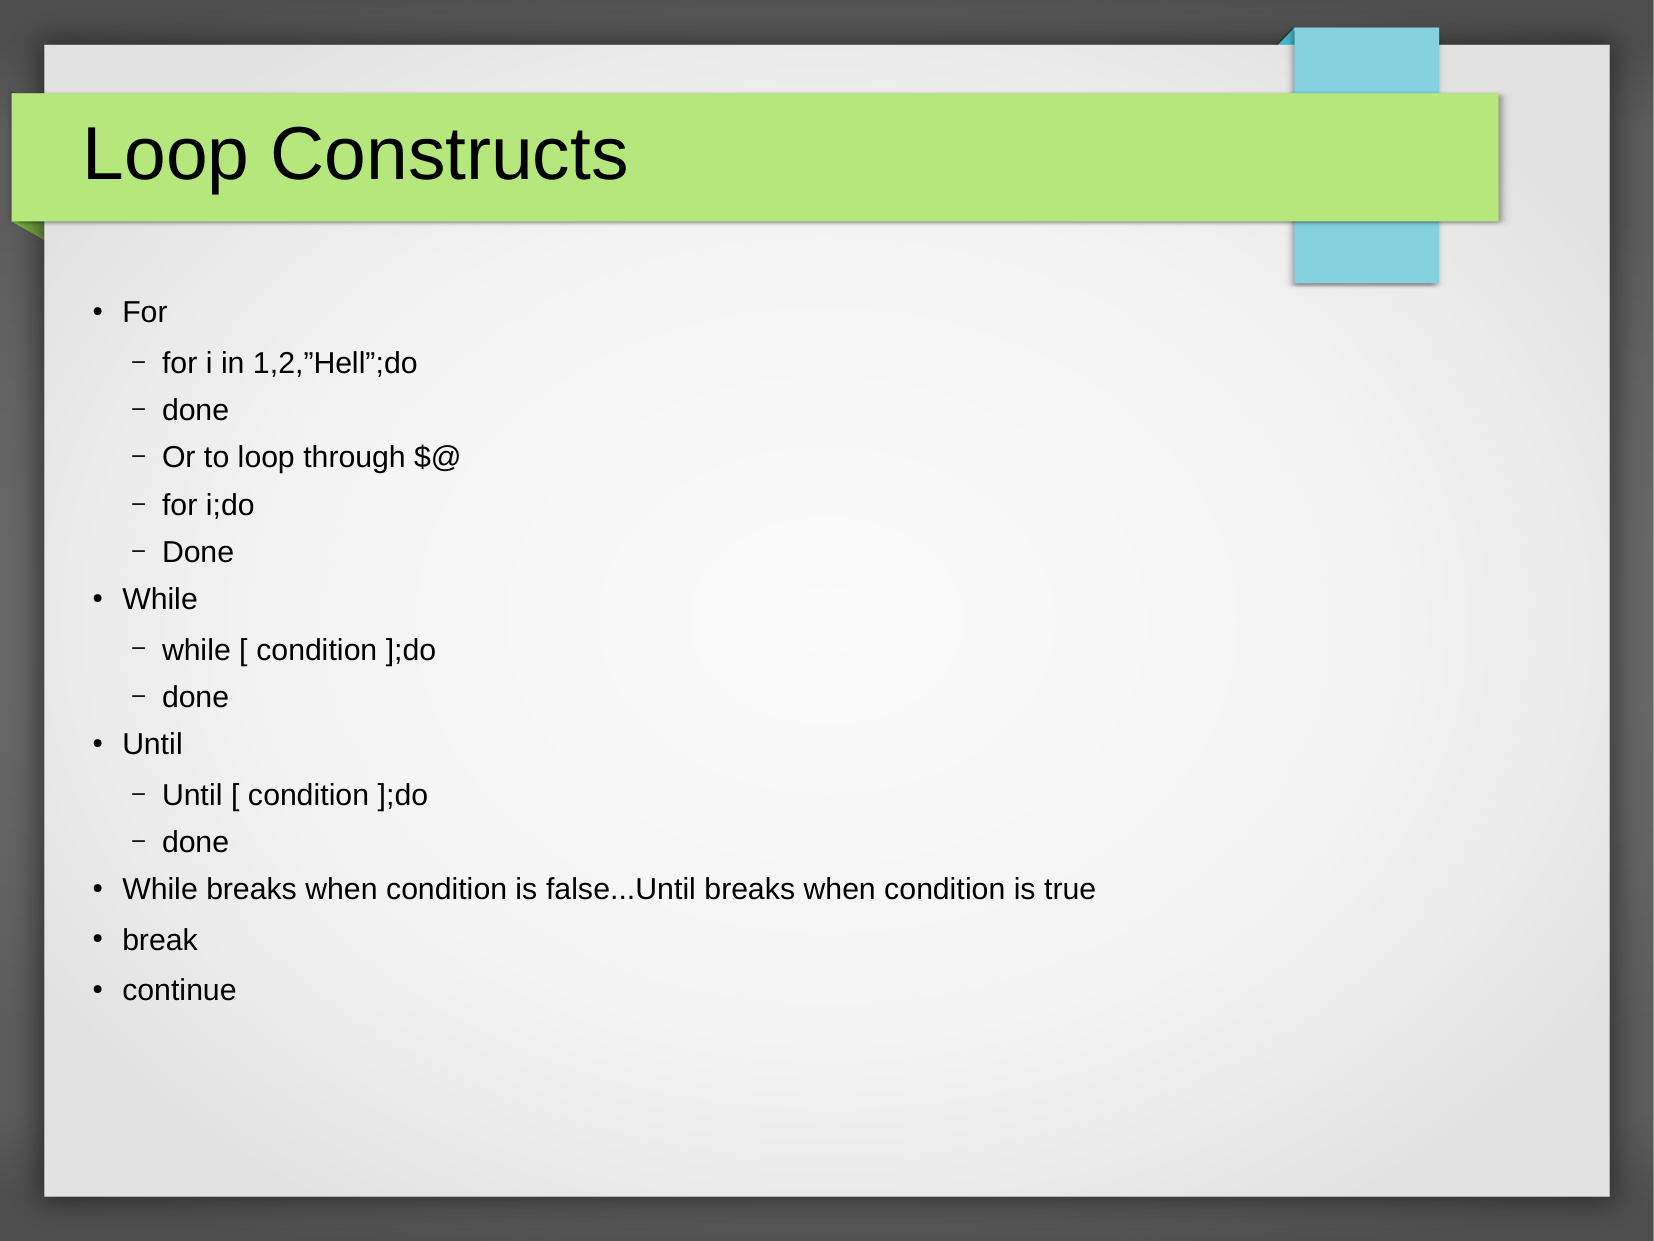

# Loop Constructs
For
for i in 1,2,”Hell”;do
done
Or to loop through $@
for i;do
Done
While
while [ condition ];do
done
Until
Until [ condition ];do
done
While breaks when condition is false...Until breaks when condition is true
break
continue